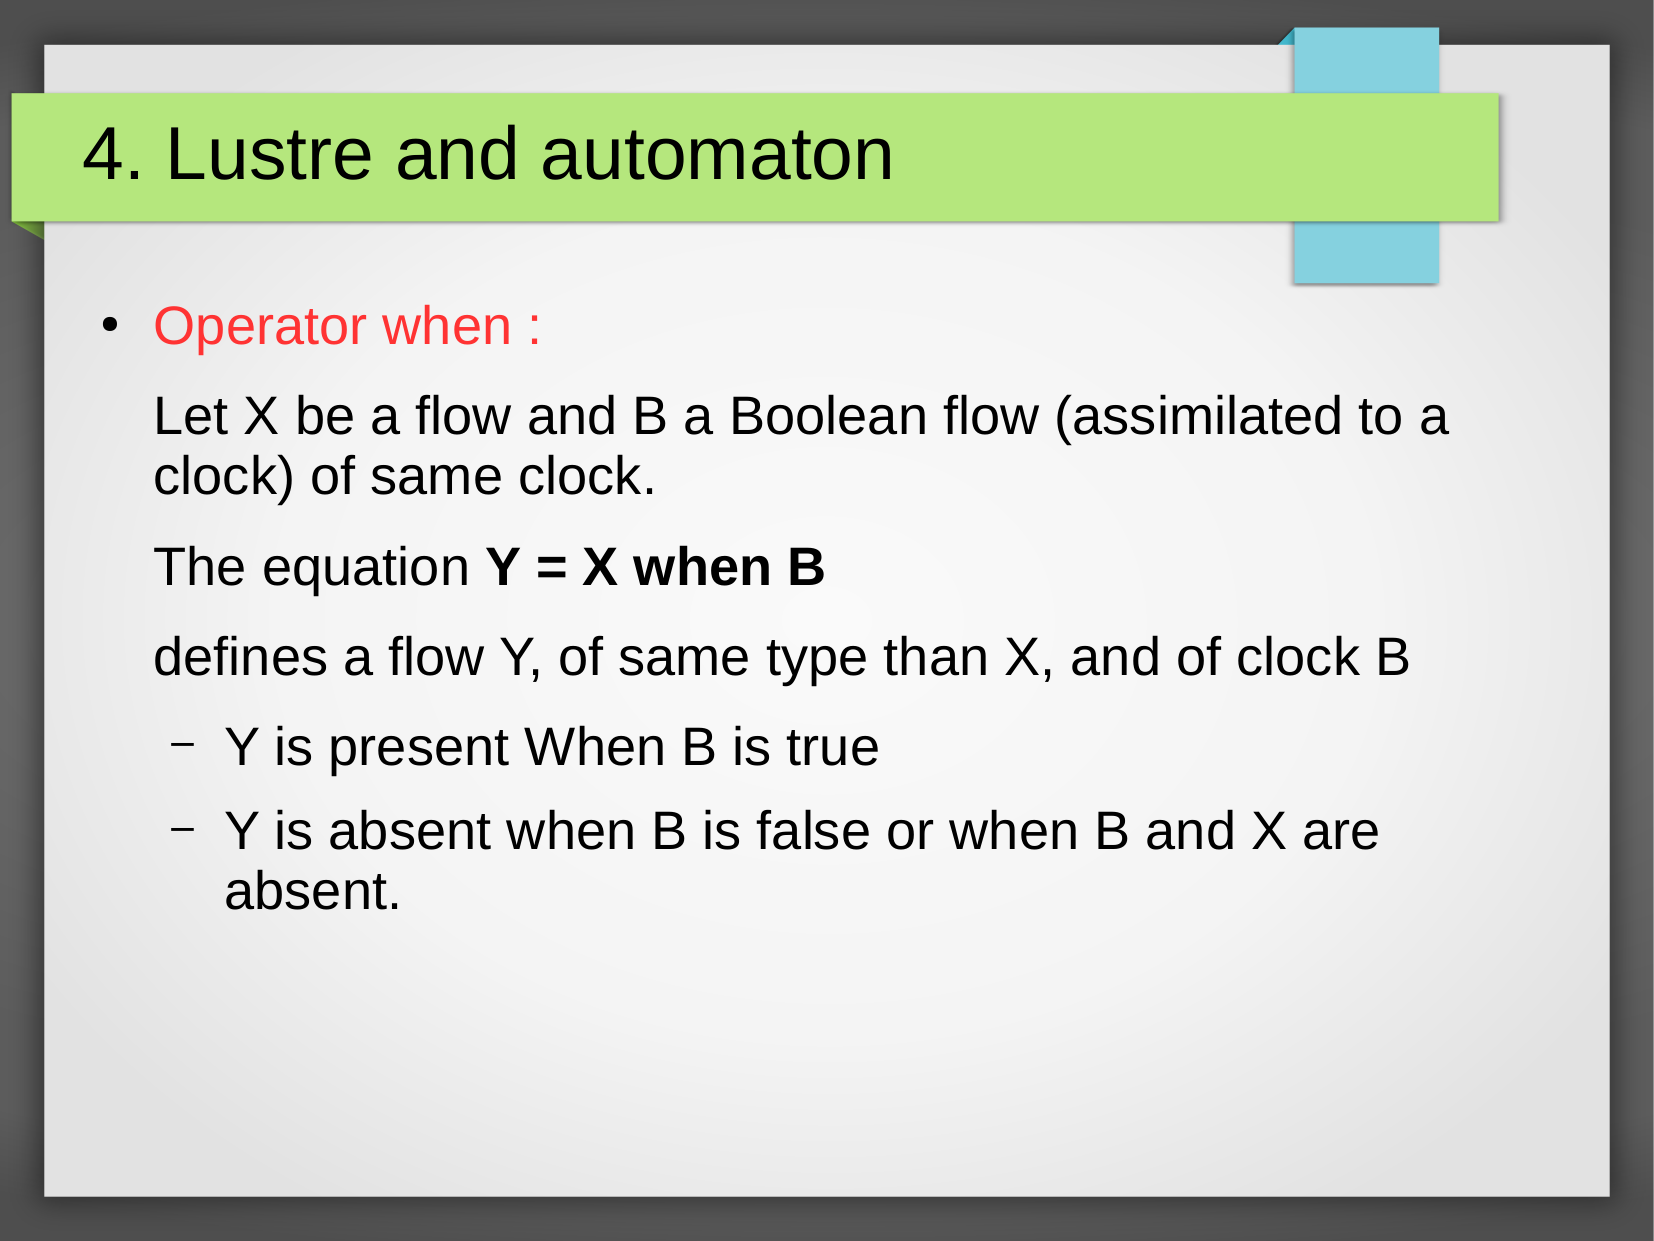

# 4. Lustre and automaton
Operator when :
Let X be a flow and B a Boolean flow (assimilated to a clock) of same clock.
The equation Y = X when B
defines a flow Y, of same type than X, and of clock B
Y is present When B is true
Y is absent when B is false or when B and X are absent.